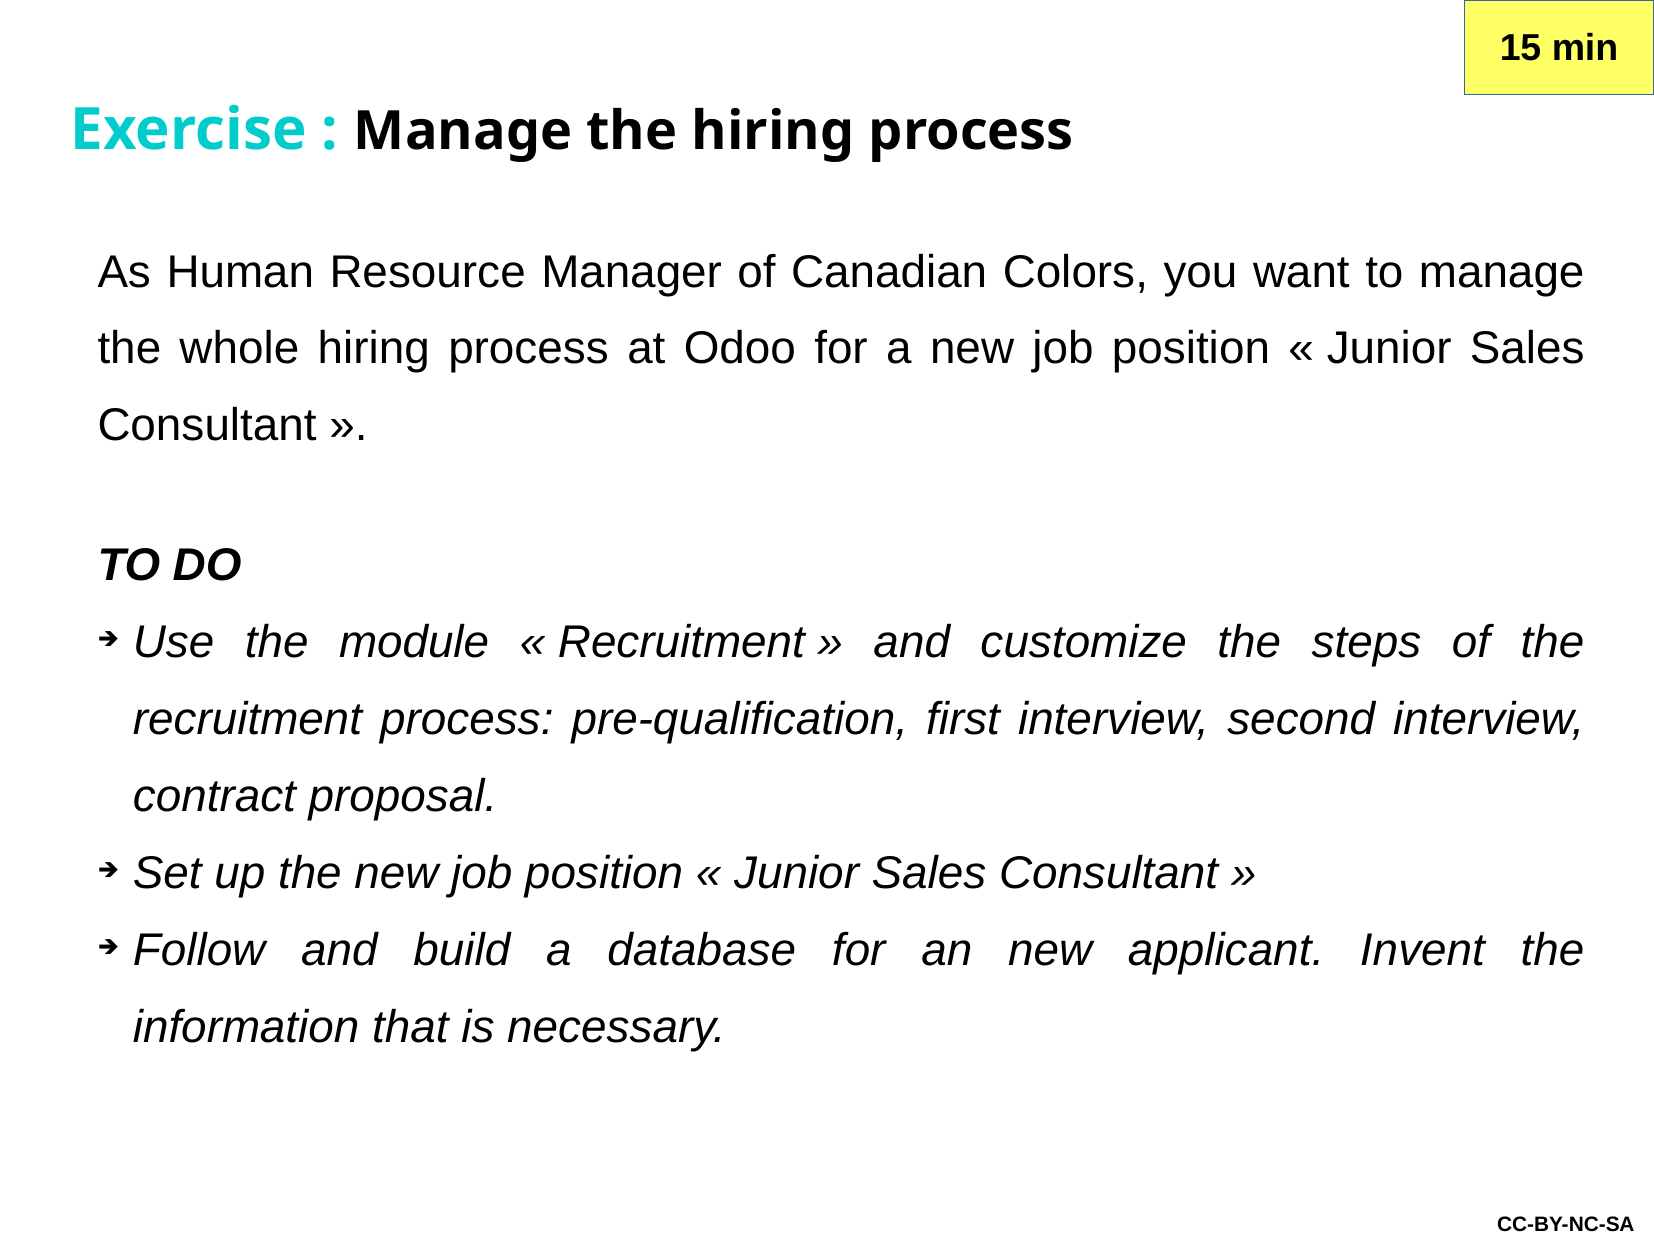

15 min
# Exercise : Manage the hiring process
As Human Resource Manager of Canadian Colors, you want to manage the whole hiring process at Odoo for a new job position « Junior Sales Consultant ».
TO DO
Use the module « Recruitment » and customize the steps of the recruitment process: pre-qualification, first interview, second interview, contract proposal.
Set up the new job position « Junior Sales Consultant »
Follow and build a database for an new applicant. Invent the information that is necessary.
CC-BY-NC-SA